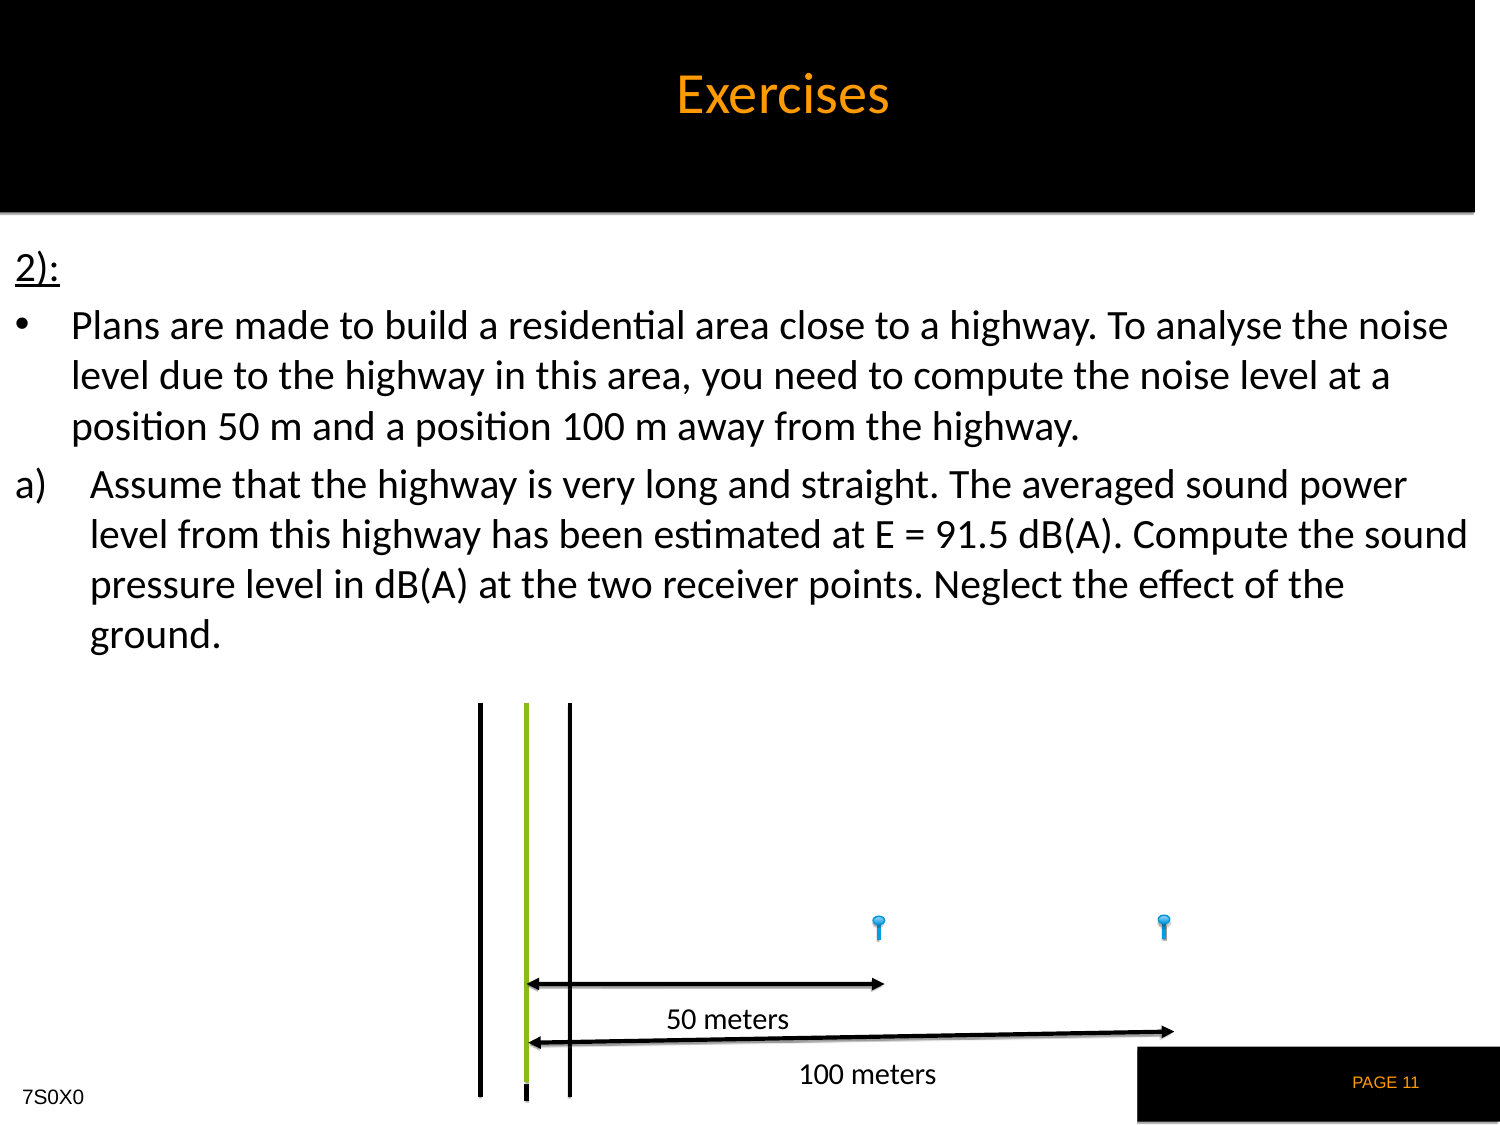

#
Exercises
2):
Plans are made to build a residential area close to a highway. To analyse the noise level due to the highway in this area, you need to compute the noise level at a position 50 m and a position 100 m away from the highway.
Assume that the highway is very long and straight. The averaged sound power level from this highway has been estimated at E = 91.5 dB(A). Compute the sound pressure level in dB(A) at the two receiver points. Neglect the effect of the ground.
50 meters
100 meters
PAGE 11
2017/02/09
PAGE
7S0X0